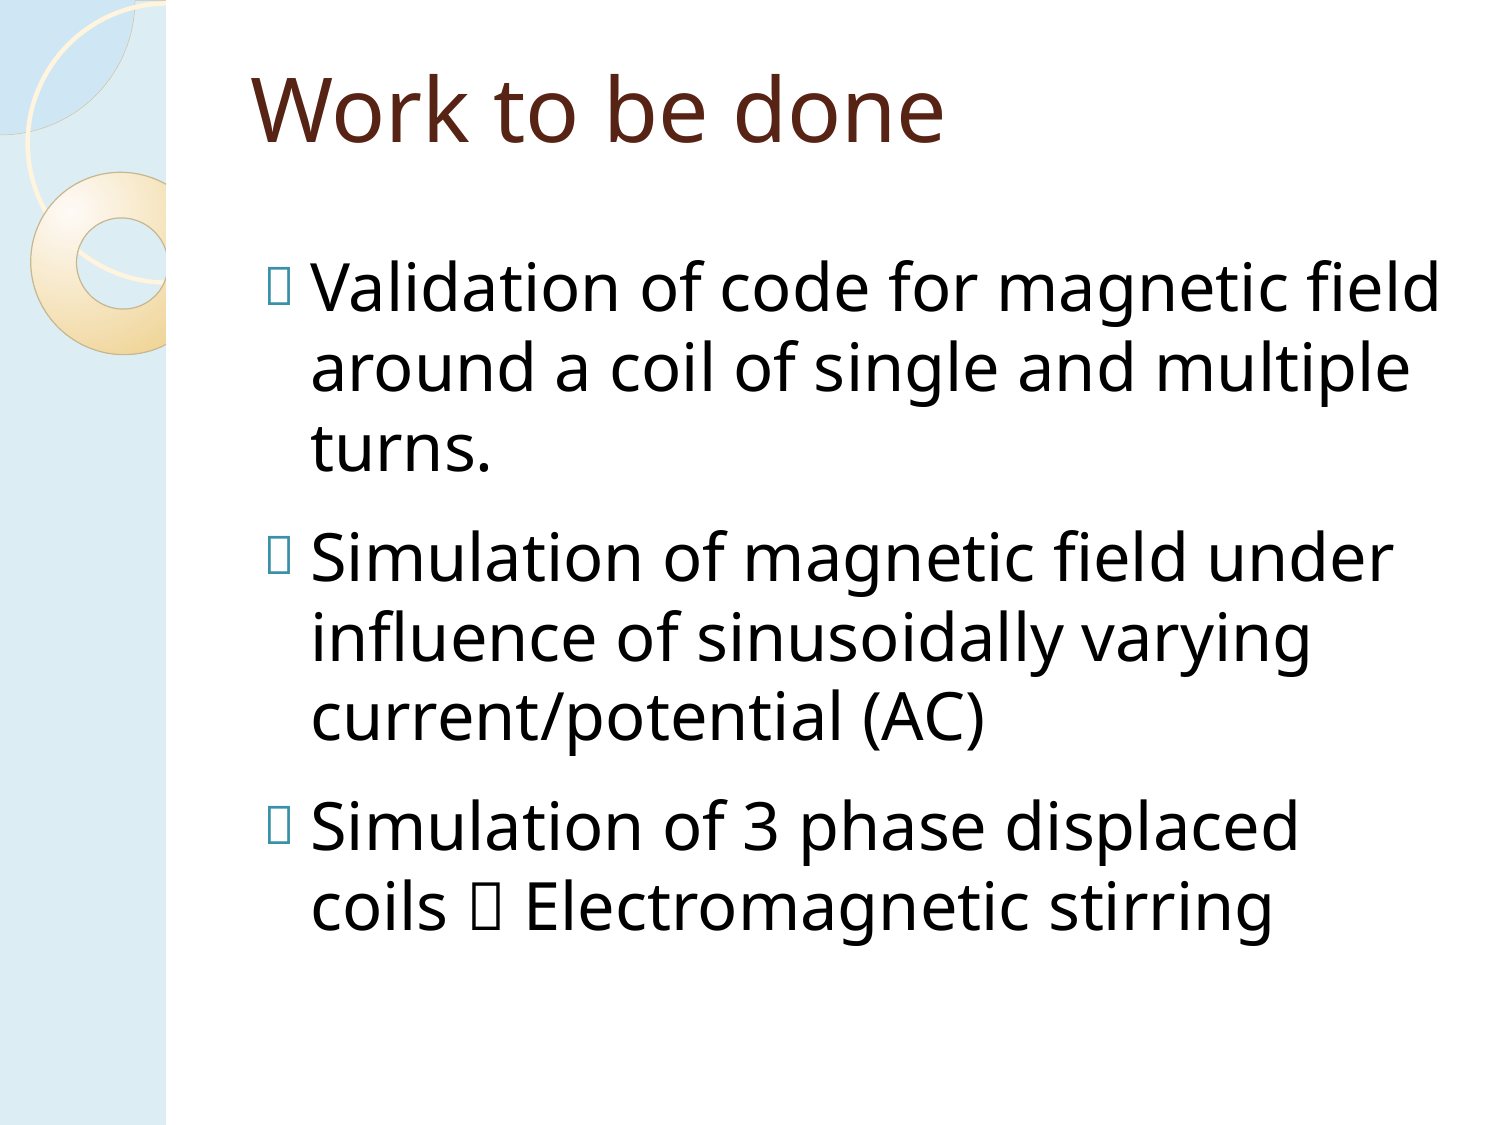

# Work to be done
Validation of code for magnetic field around a coil of single and multiple turns.
Simulation of magnetic field under influence of sinusoidally varying current/potential (AC)
Simulation of 3 phase displaced coils  Electromagnetic stirring